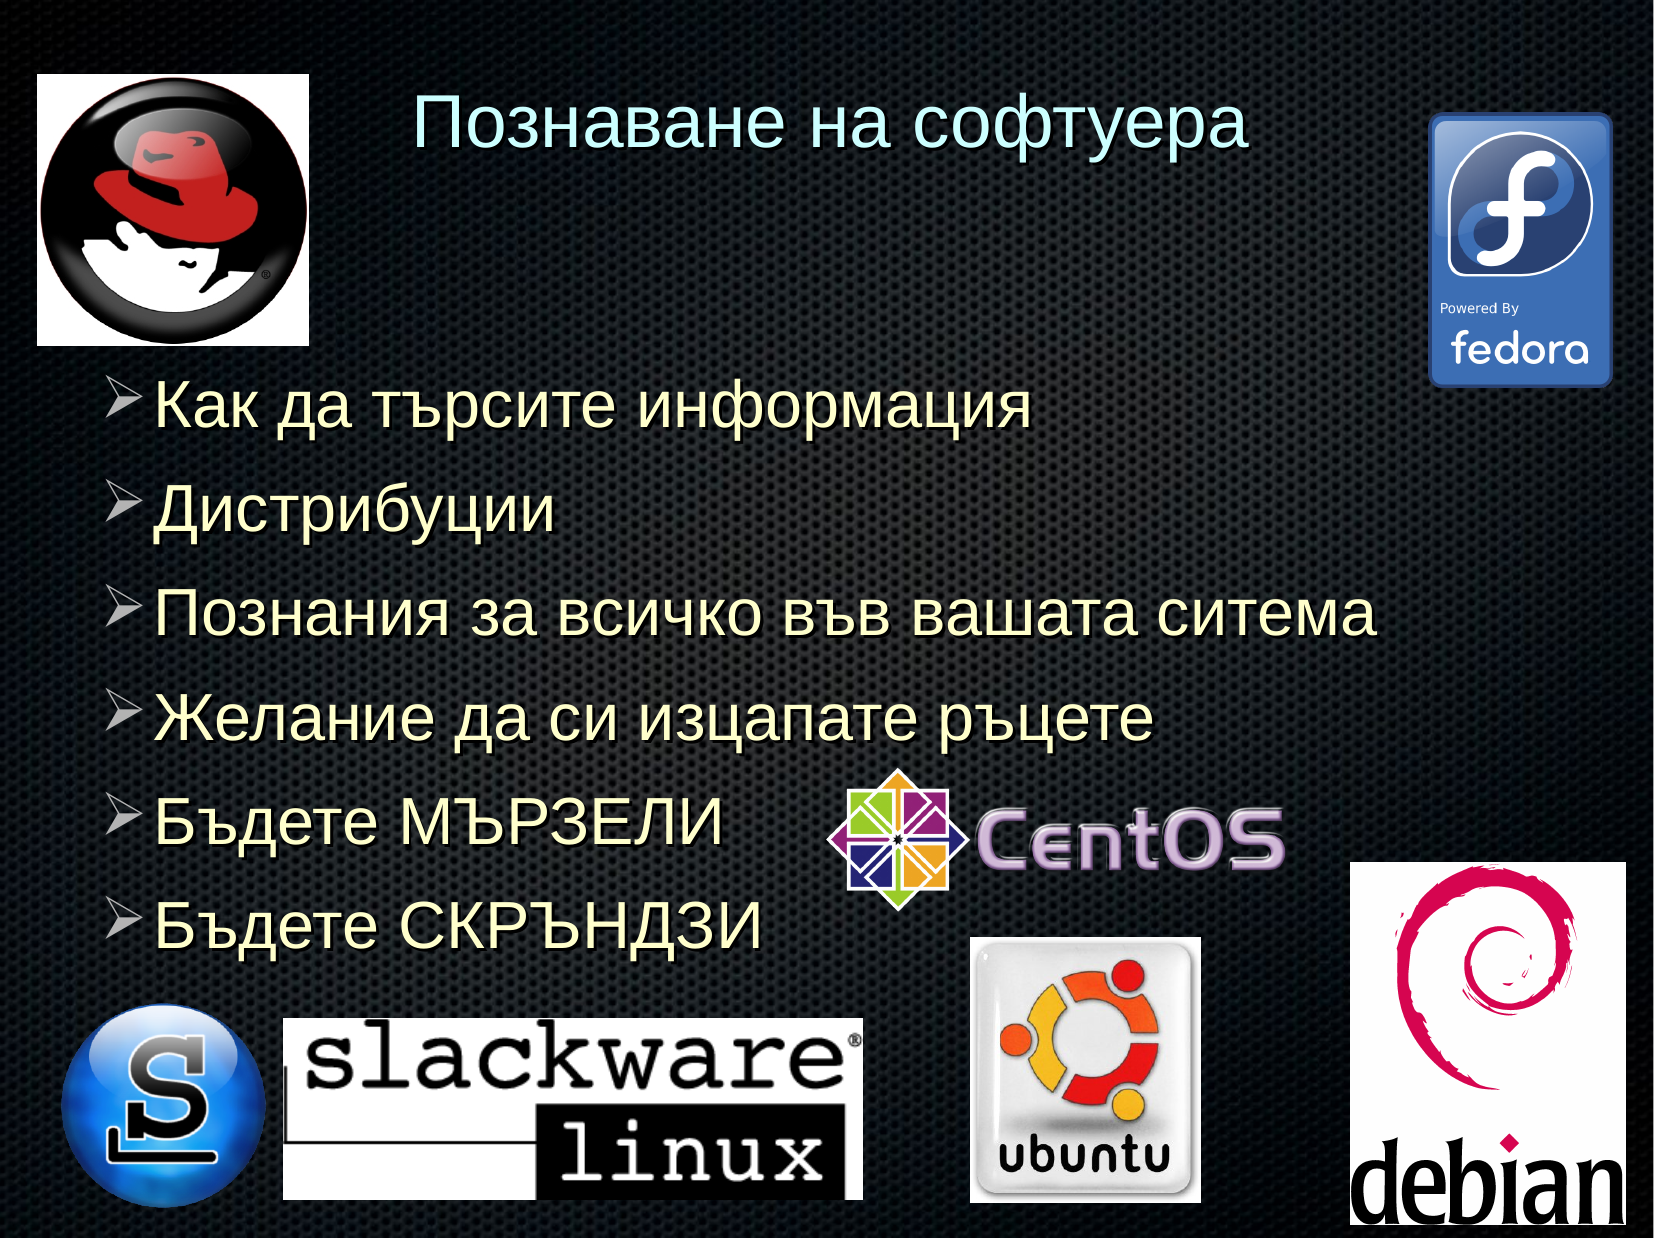

# Познаване на софтуера
Как да търсите информация
Дистрибуции
Познания за всичко във вашата ситема
Желание да си изцапате ръцете
Бъдете МЪРЗЕЛИ
Бъдете СКРЪНДЗИ